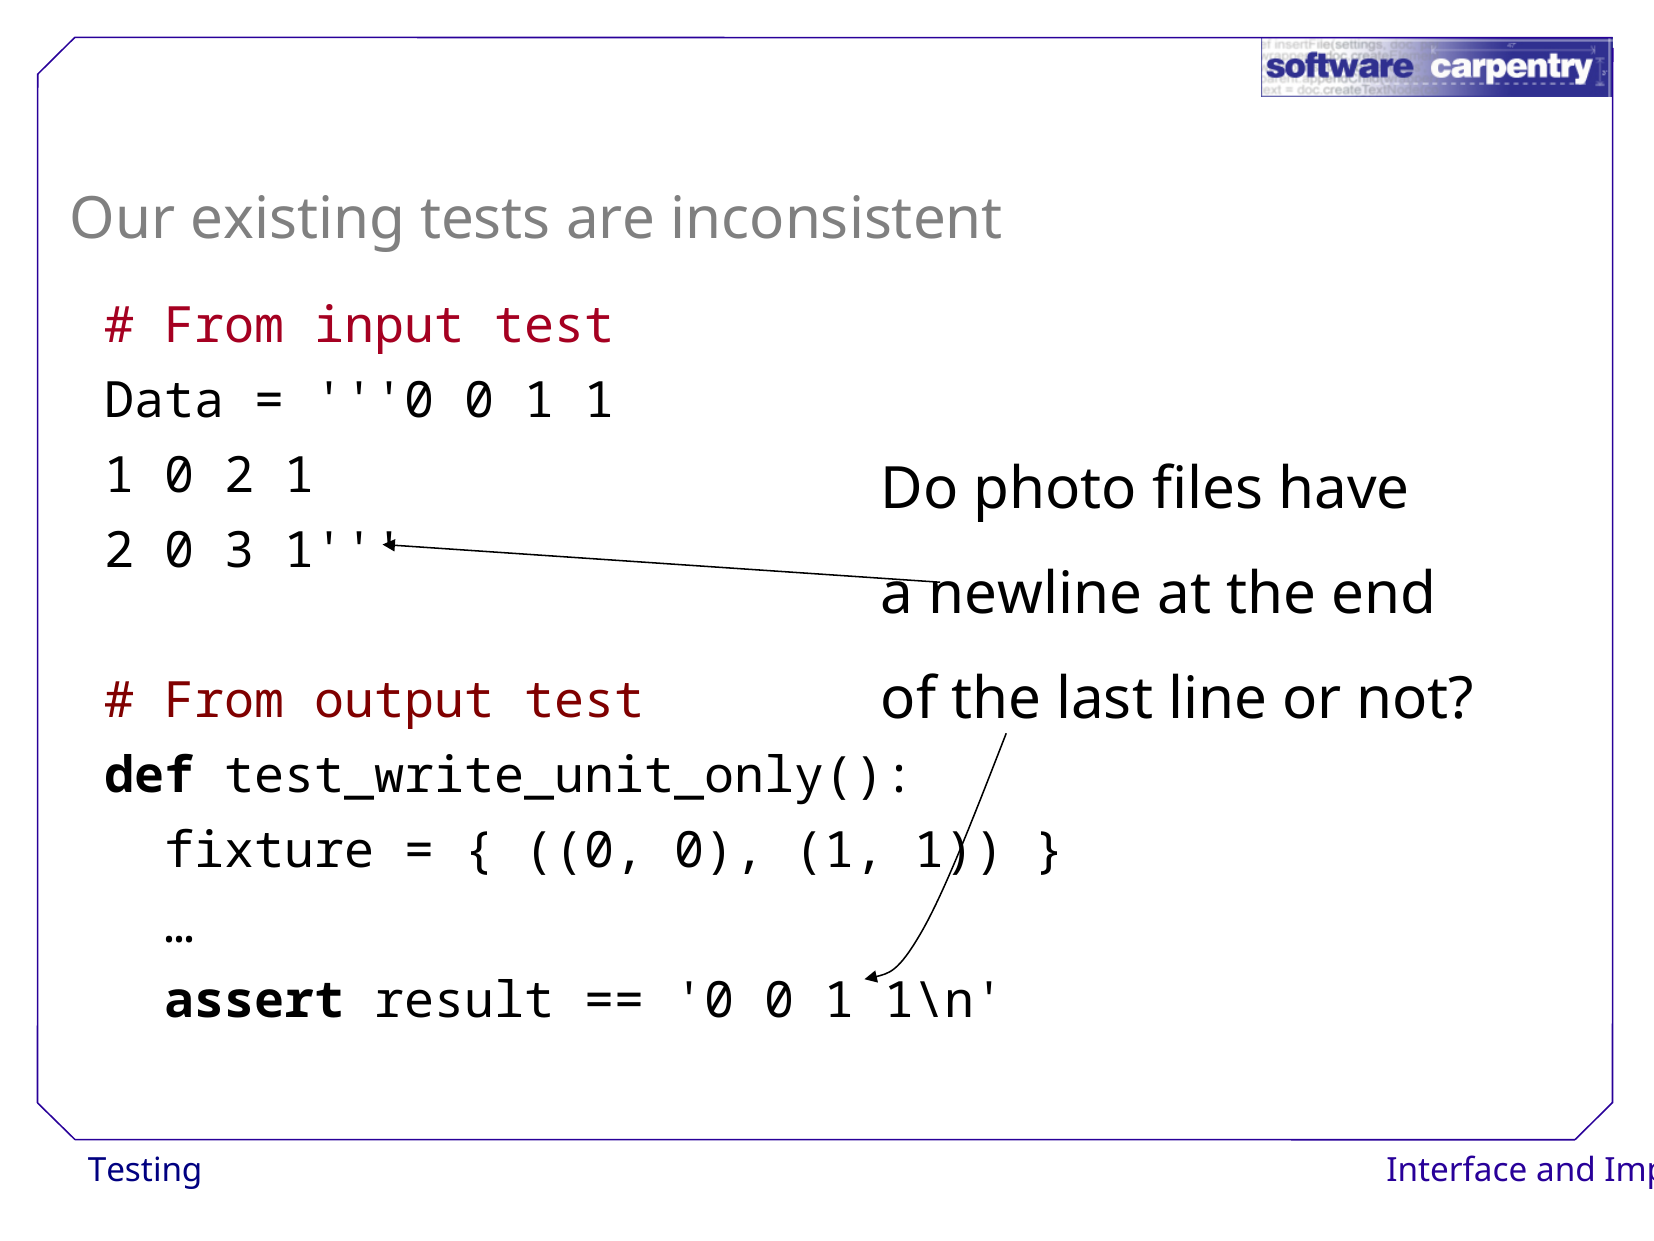

Our existing tests are inconsistent
# From input test
Data = '''0 0 1 1
1 0 2 1
2 0 3 1'''
# From output test
def test_write_unit_only():
 fixture = { ((0, 0), (1, 1)) }
 …
 assert result == '0 0 1 1\n'
Do photo files have
a newline at the end
of the last line or not?